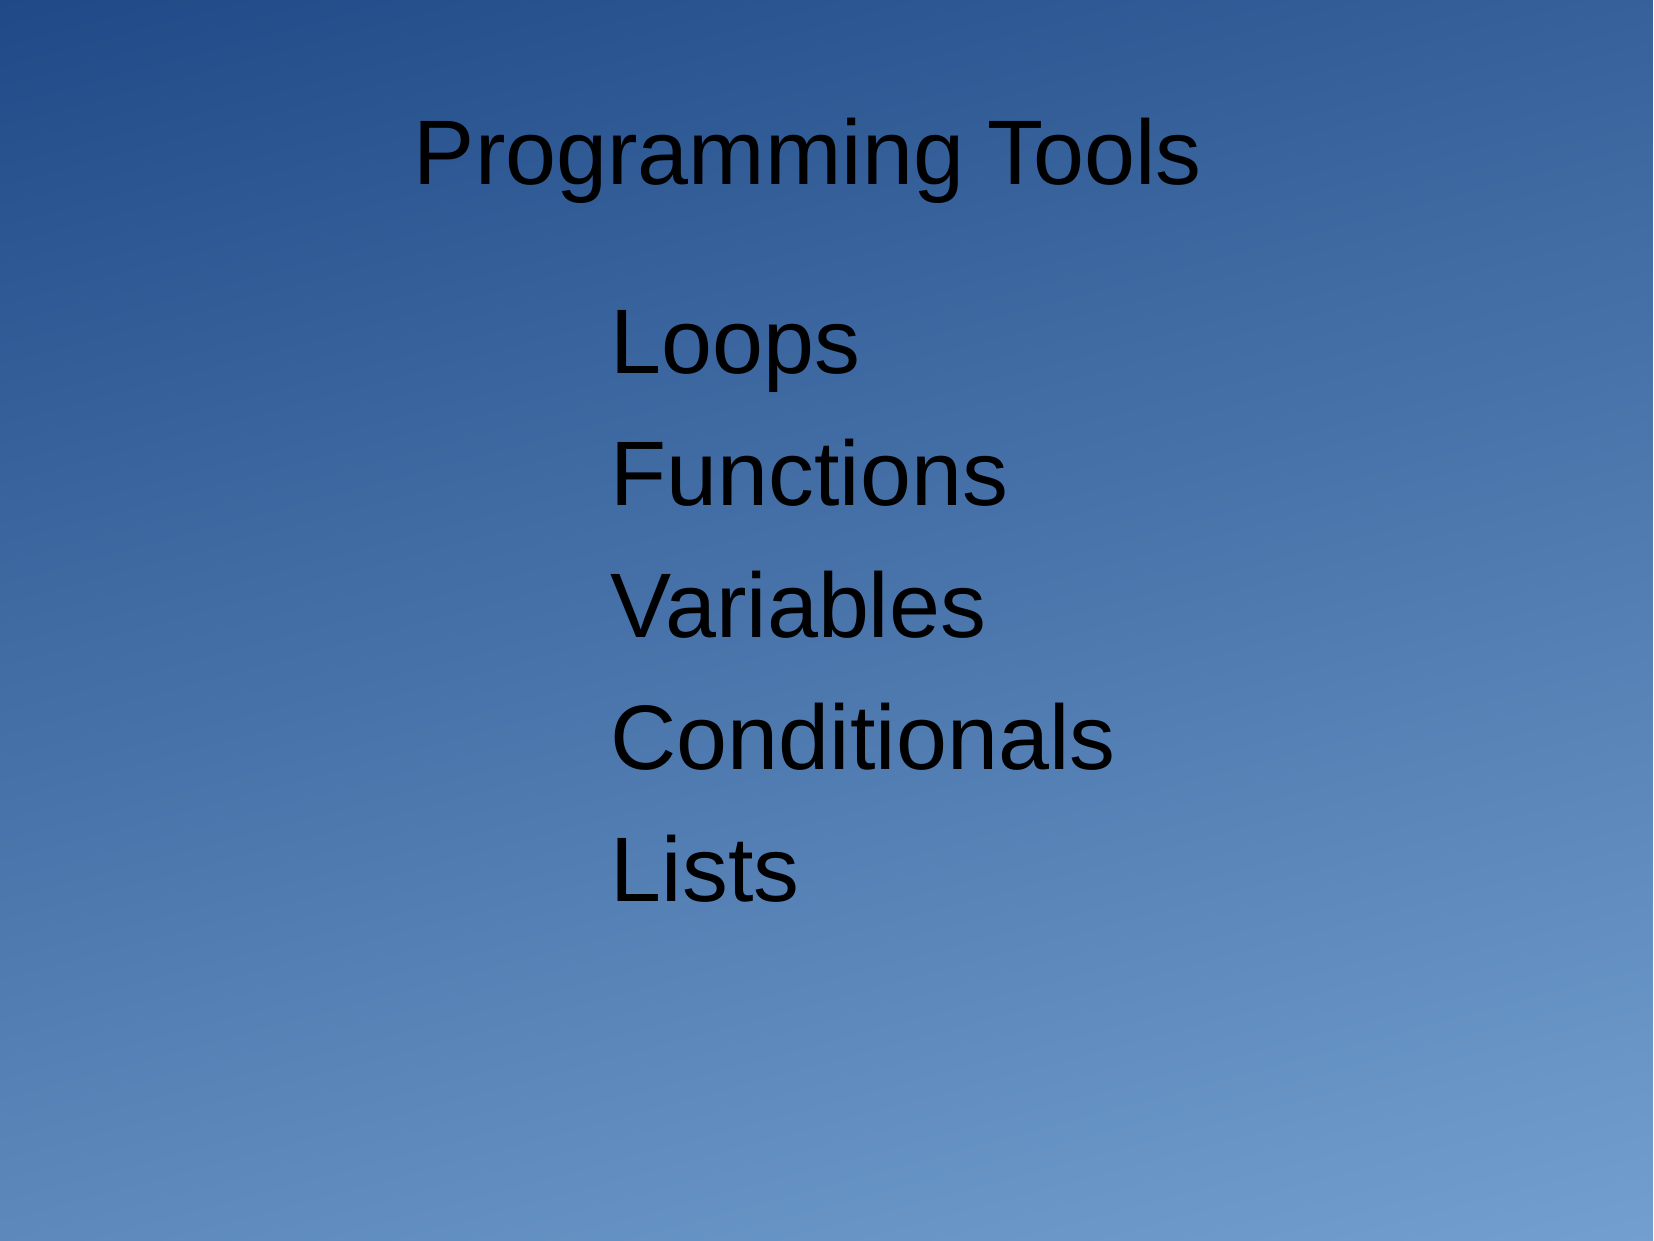

# Programming Tools
Loops
Functions
Variables
Conditionals
Lists